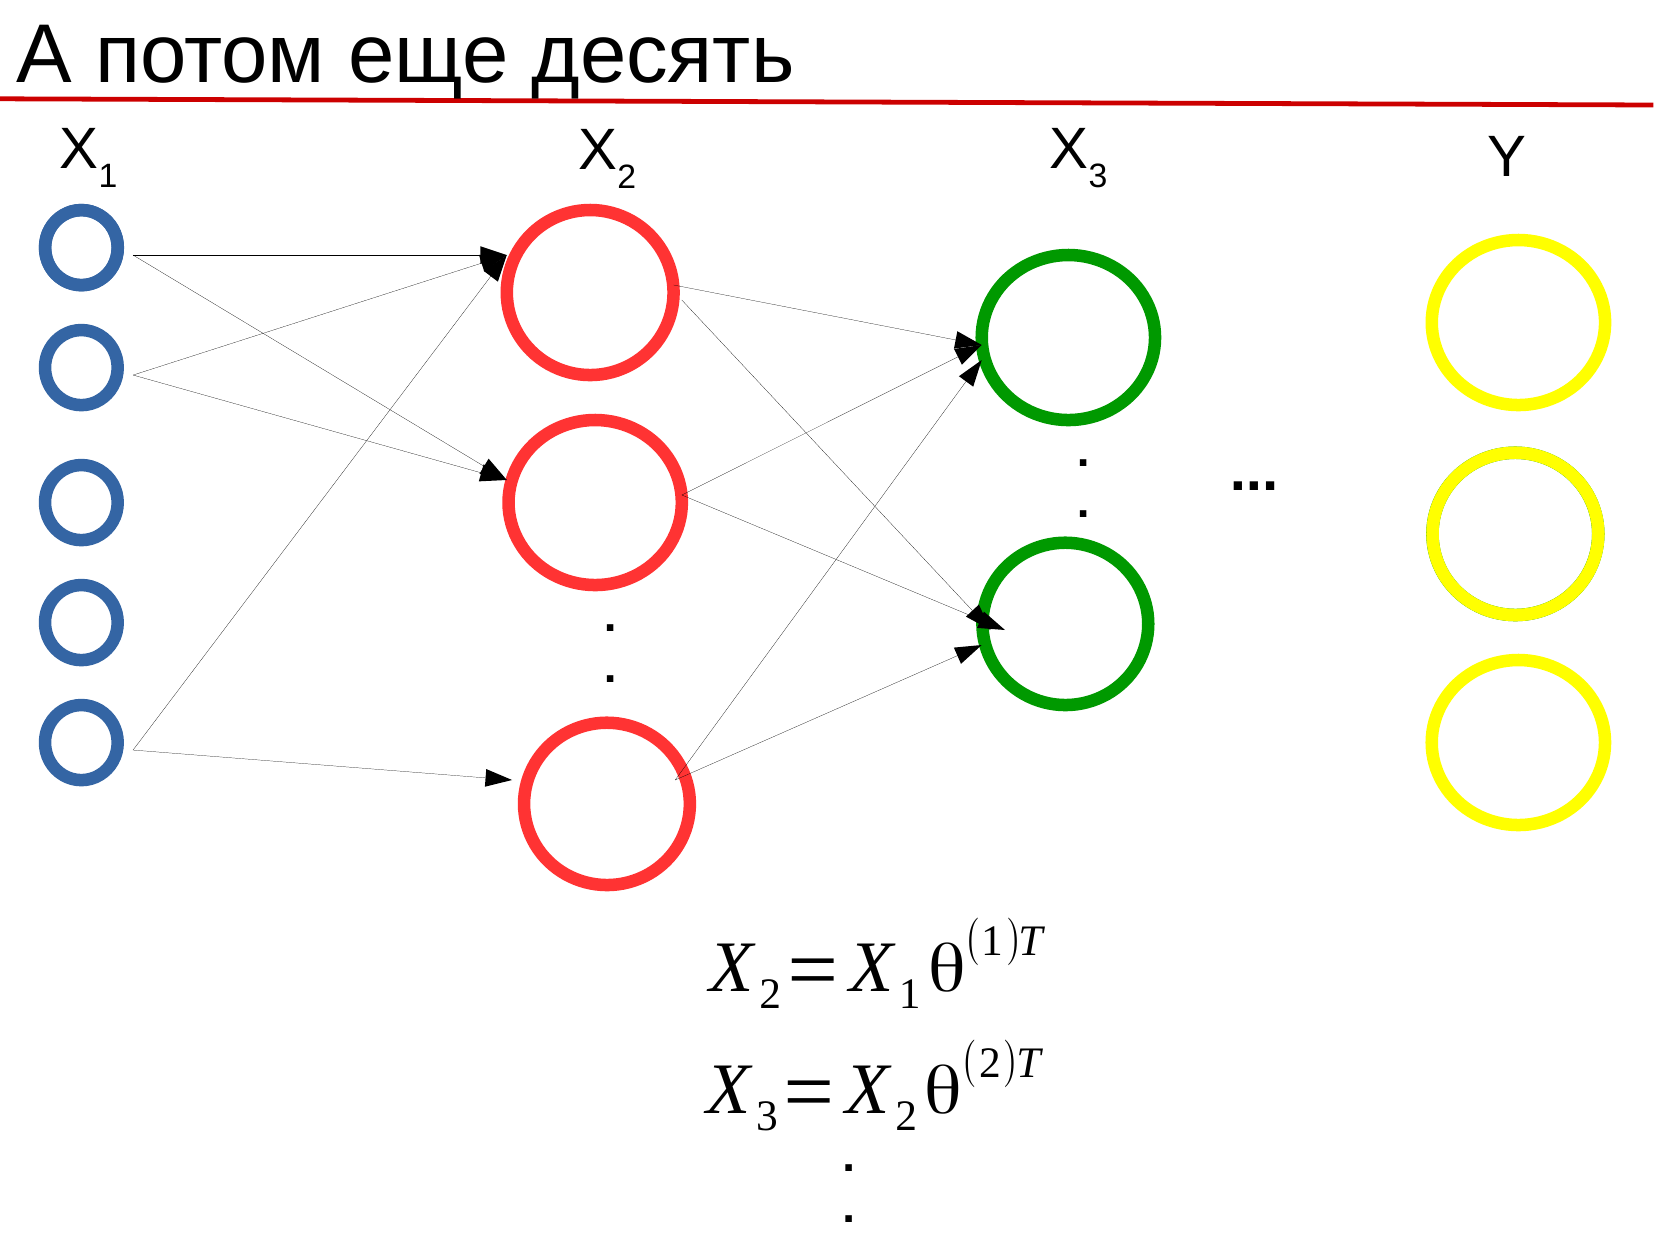

А потом еще десять
X1
X3
X2
Y
.
.
...
.
.
.
.